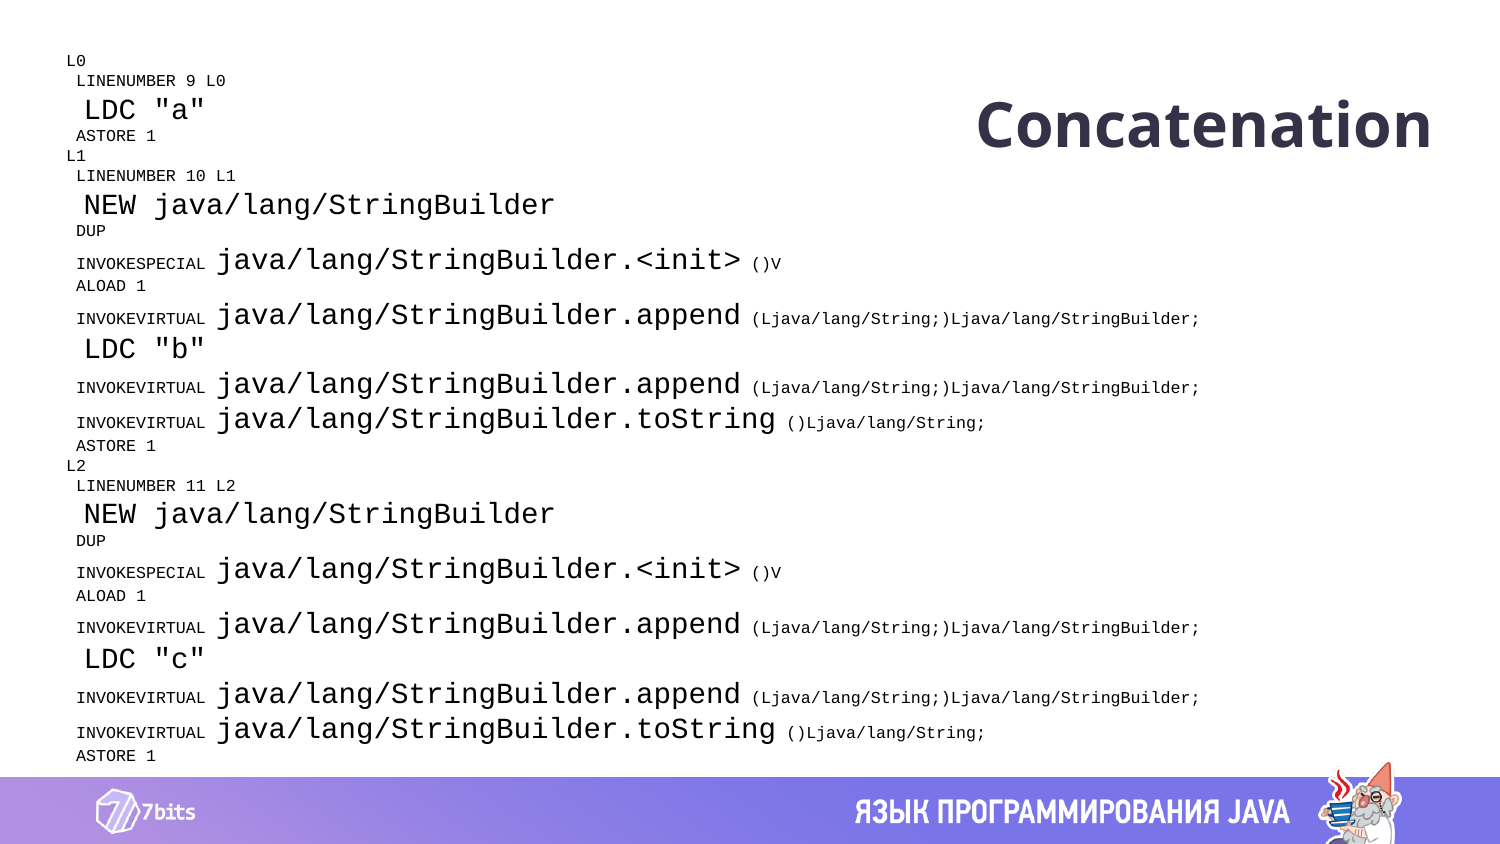

# L0
 LINENUMBER 9 L0
 LDC "a"
 ASTORE 1
L1
 LINENUMBER 10 L1
 NEW java/lang/StringBuilder
 DUP
 INVOKESPECIAL java/lang/StringBuilder.<init> ()V
 ALOAD 1
 INVOKEVIRTUAL java/lang/StringBuilder.append (Ljava/lang/String;)Ljava/lang/StringBuilder;
 LDC "b"
 INVOKEVIRTUAL java/lang/StringBuilder.append (Ljava/lang/String;)Ljava/lang/StringBuilder;
 INVOKEVIRTUAL java/lang/StringBuilder.toString ()Ljava/lang/String;
 ASTORE 1
L2
 LINENUMBER 11 L2
 NEW java/lang/StringBuilder
 DUP
 INVOKESPECIAL java/lang/StringBuilder.<init> ()V
 ALOAD 1
 INVOKEVIRTUAL java/lang/StringBuilder.append (Ljava/lang/String;)Ljava/lang/StringBuilder;
 LDC "c"
 INVOKEVIRTUAL java/lang/StringBuilder.append (Ljava/lang/String;)Ljava/lang/StringBuilder;
 INVOKEVIRTUAL java/lang/StringBuilder.toString ()Ljava/lang/String;
 ASTORE 1
Concatenation